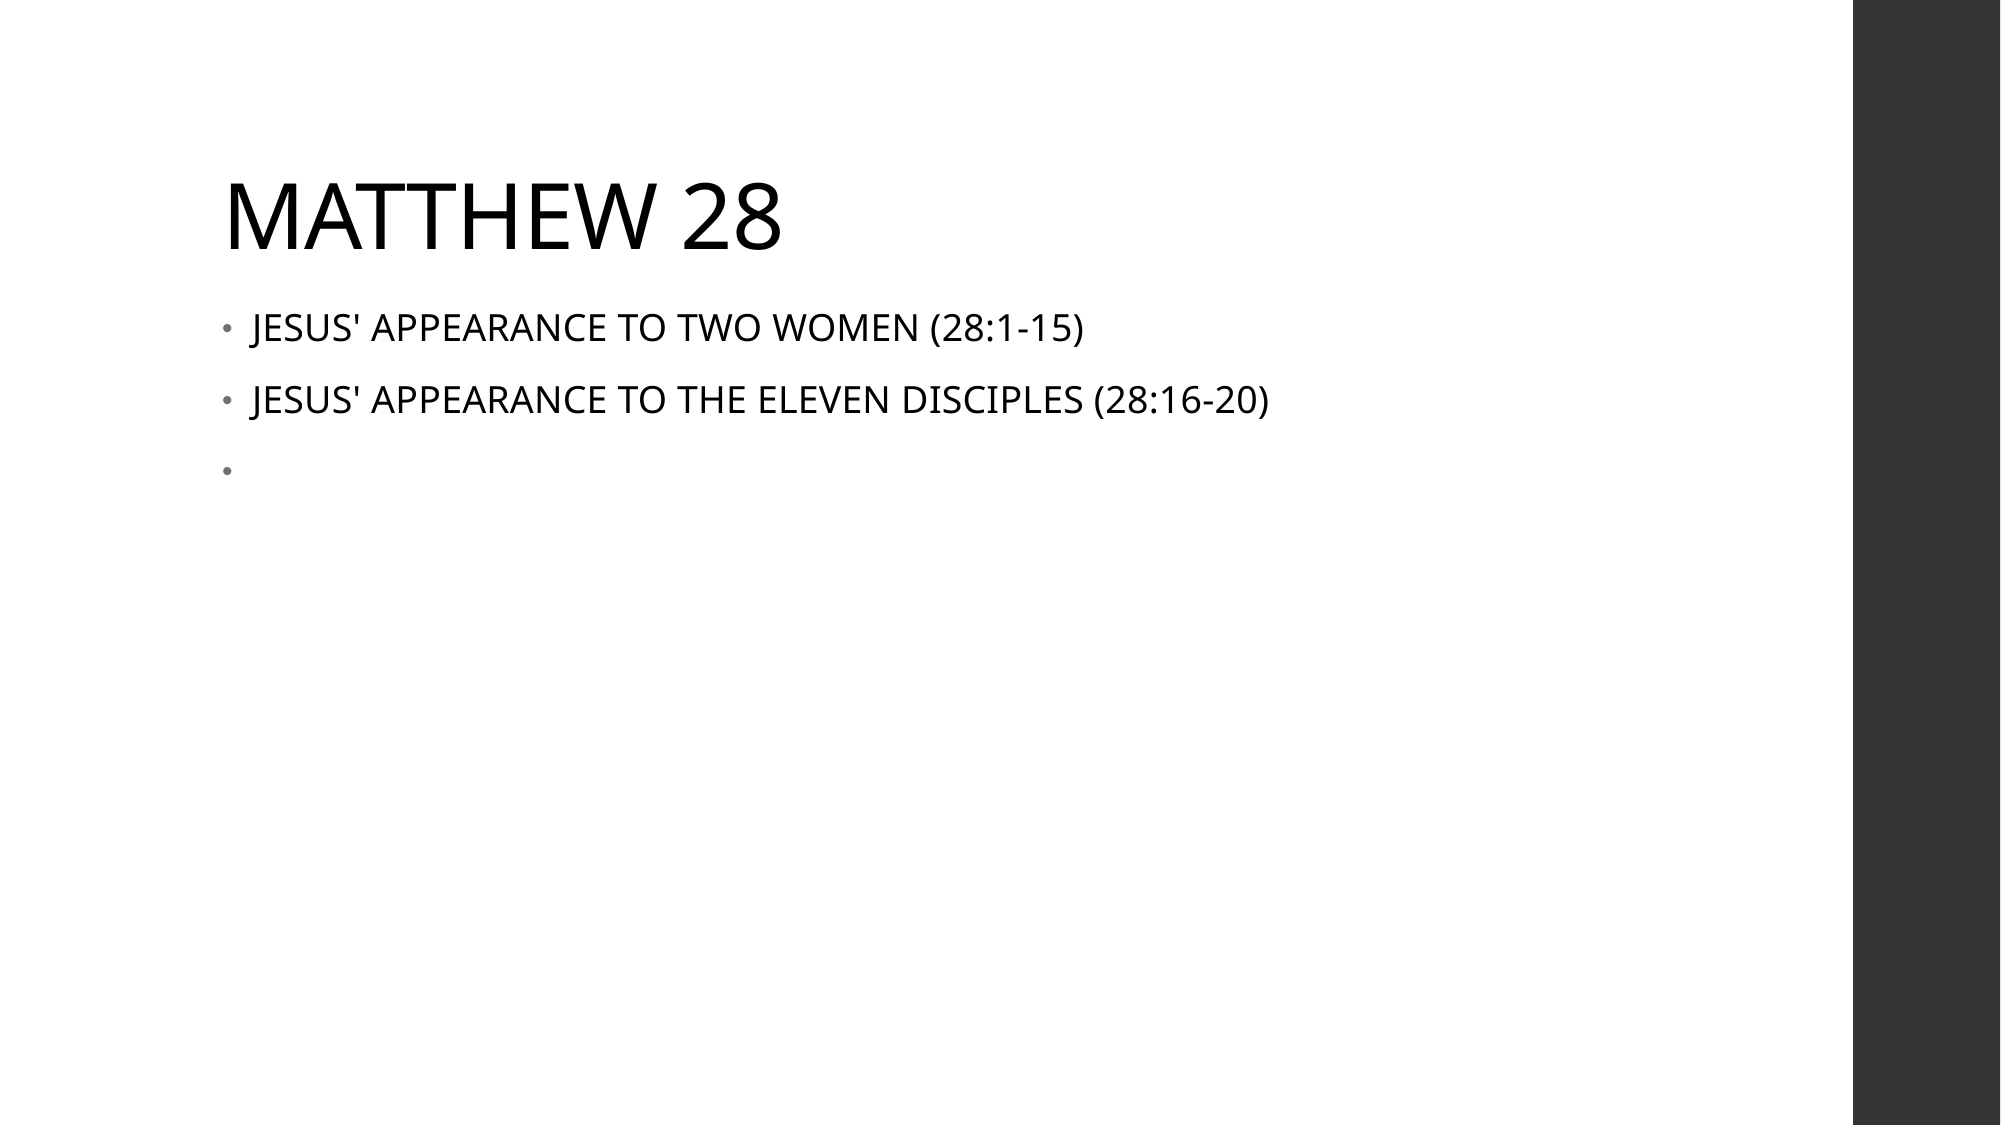

# MATTHEW 28
JESUS' APPEARANCE TO TWO WOMEN (28:1-15)
JESUS' APPEARANCE TO THE ELEVEN DISCIPLES (28:16-20)